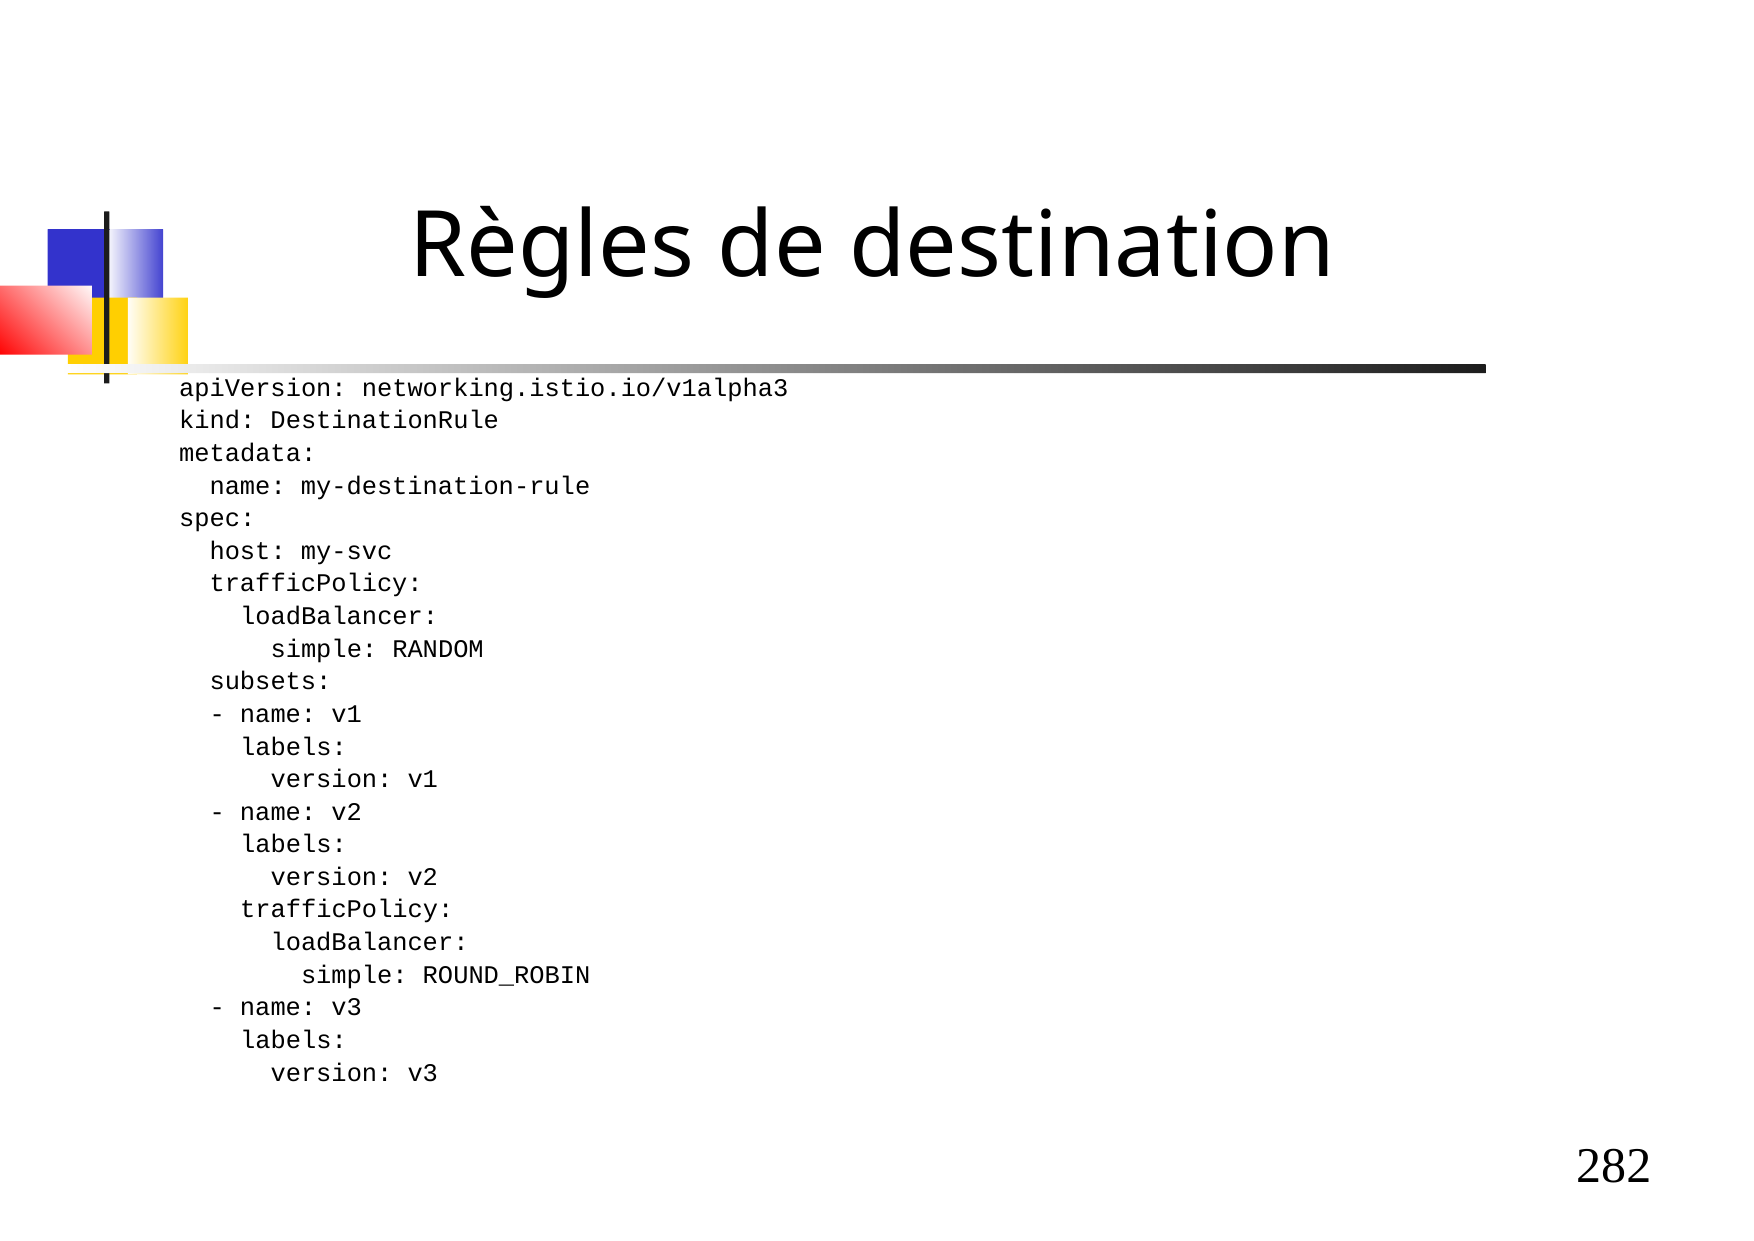

# Règles de destination
apiVersion: networking.istio.io/v1alpha3
kind: DestinationRule
metadata:
 name: my-destination-rule
spec:
 host: my-svc
 trafficPolicy:
 loadBalancer:
 simple: RANDOM
 subsets:
 - name: v1
 labels:
 version: v1
 - name: v2
 labels:
 version: v2
 trafficPolicy:
 loadBalancer:
 simple: ROUND_ROBIN
 - name: v3
 labels:
 version: v3